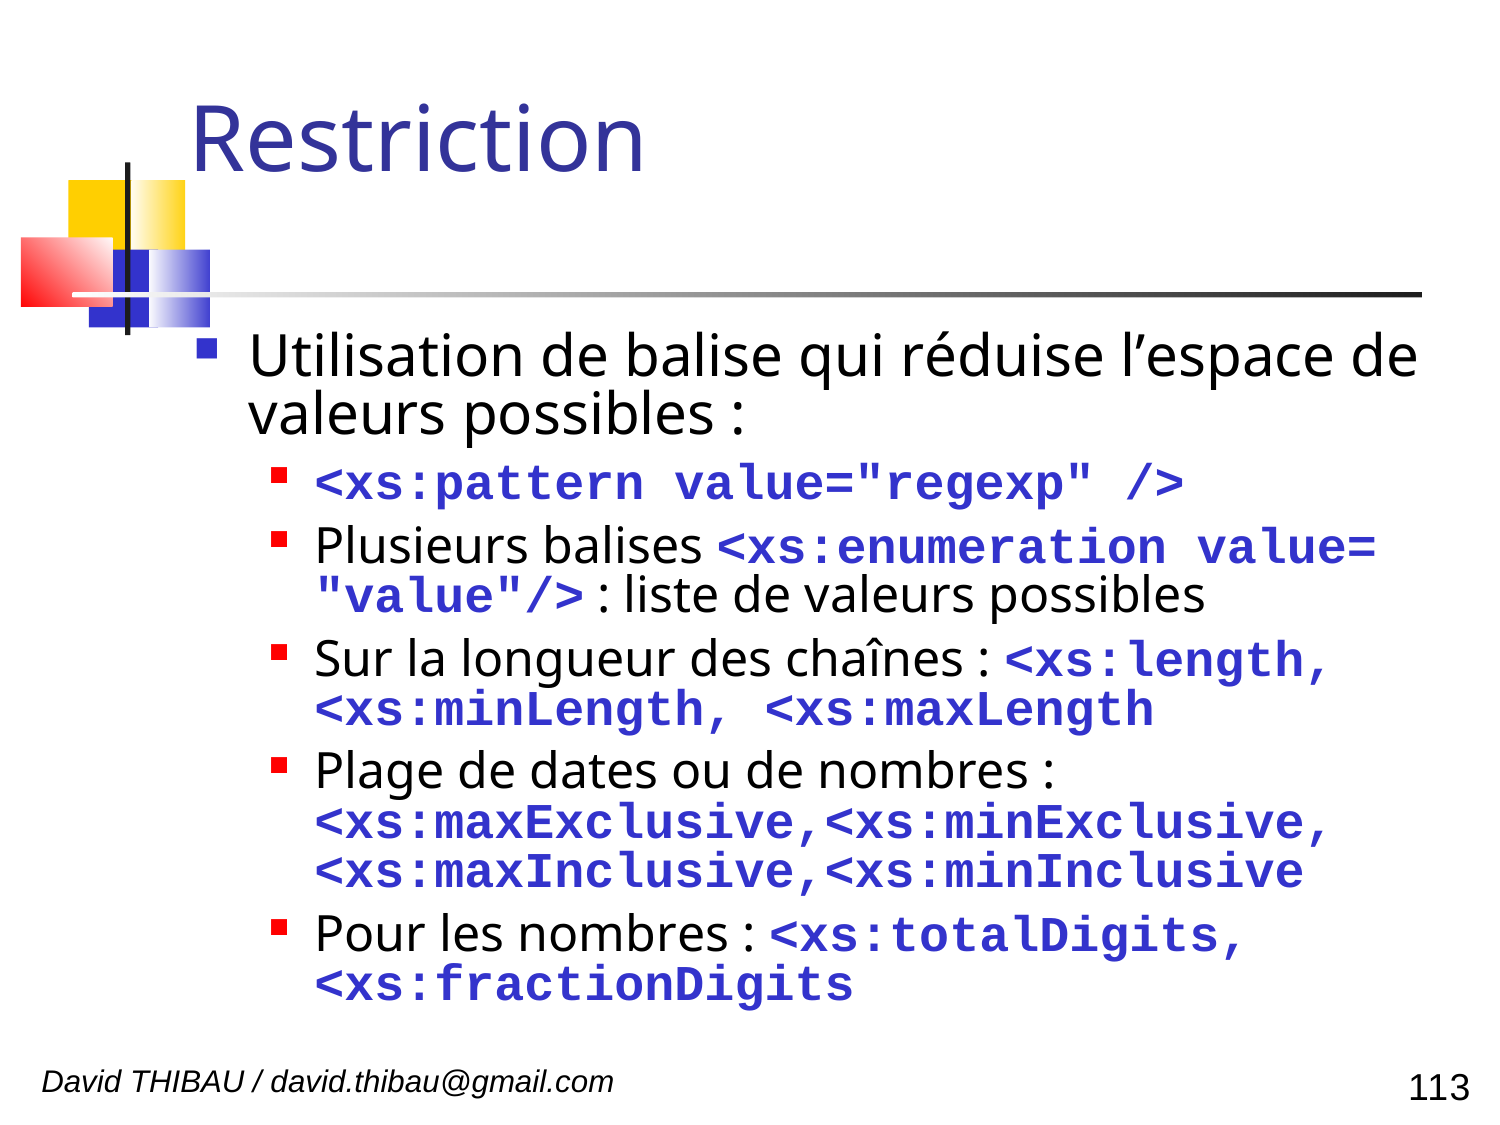

# Restriction
Utilisation de balise qui réduise l’espace de valeurs possibles :
<xs:pattern value="regexp" />
Plusieurs balises <xs:enumeration value= "value"/> : liste de valeurs possibles
Sur la longueur des chaînes : <xs:length, <xs:minLength, <xs:maxLength
Plage de dates ou de nombres : <xs:maxExclusive,<xs:minExclusive, <xs:maxInclusive,<xs:minInclusive
Pour les nombres : <xs:totalDigits, <xs:fractionDigits